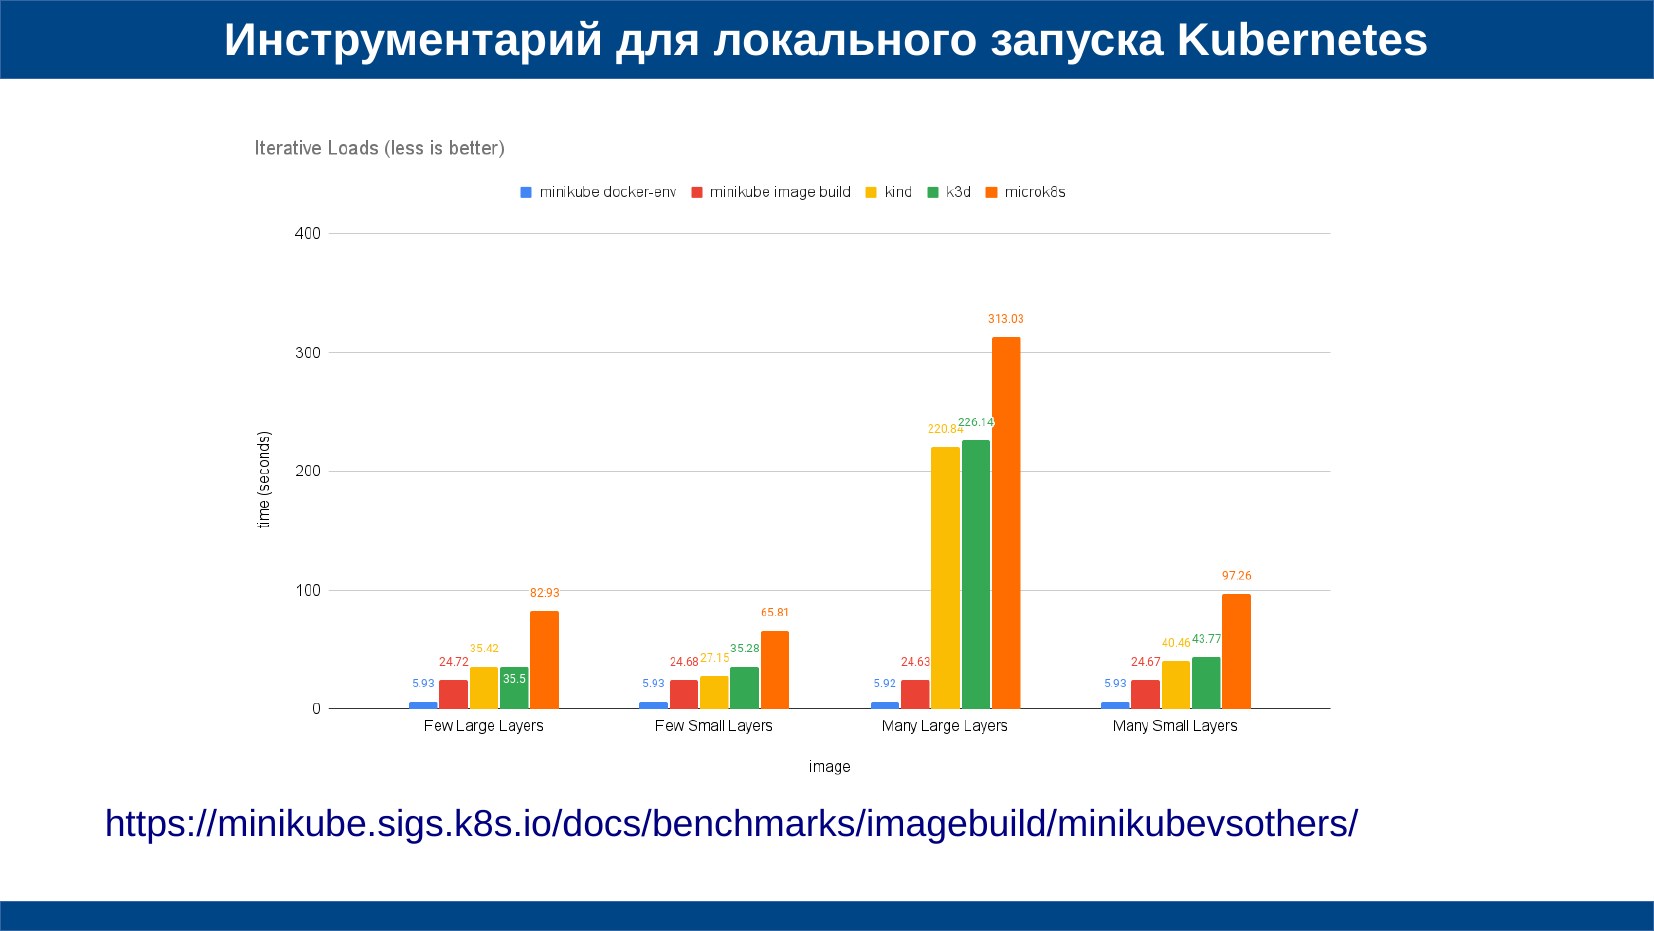

# Инструментарий для локального запуска Kubernetes
https://minikube.sigs.k8s.io/docs/benchmarks/imagebuild/minikubevsothers/